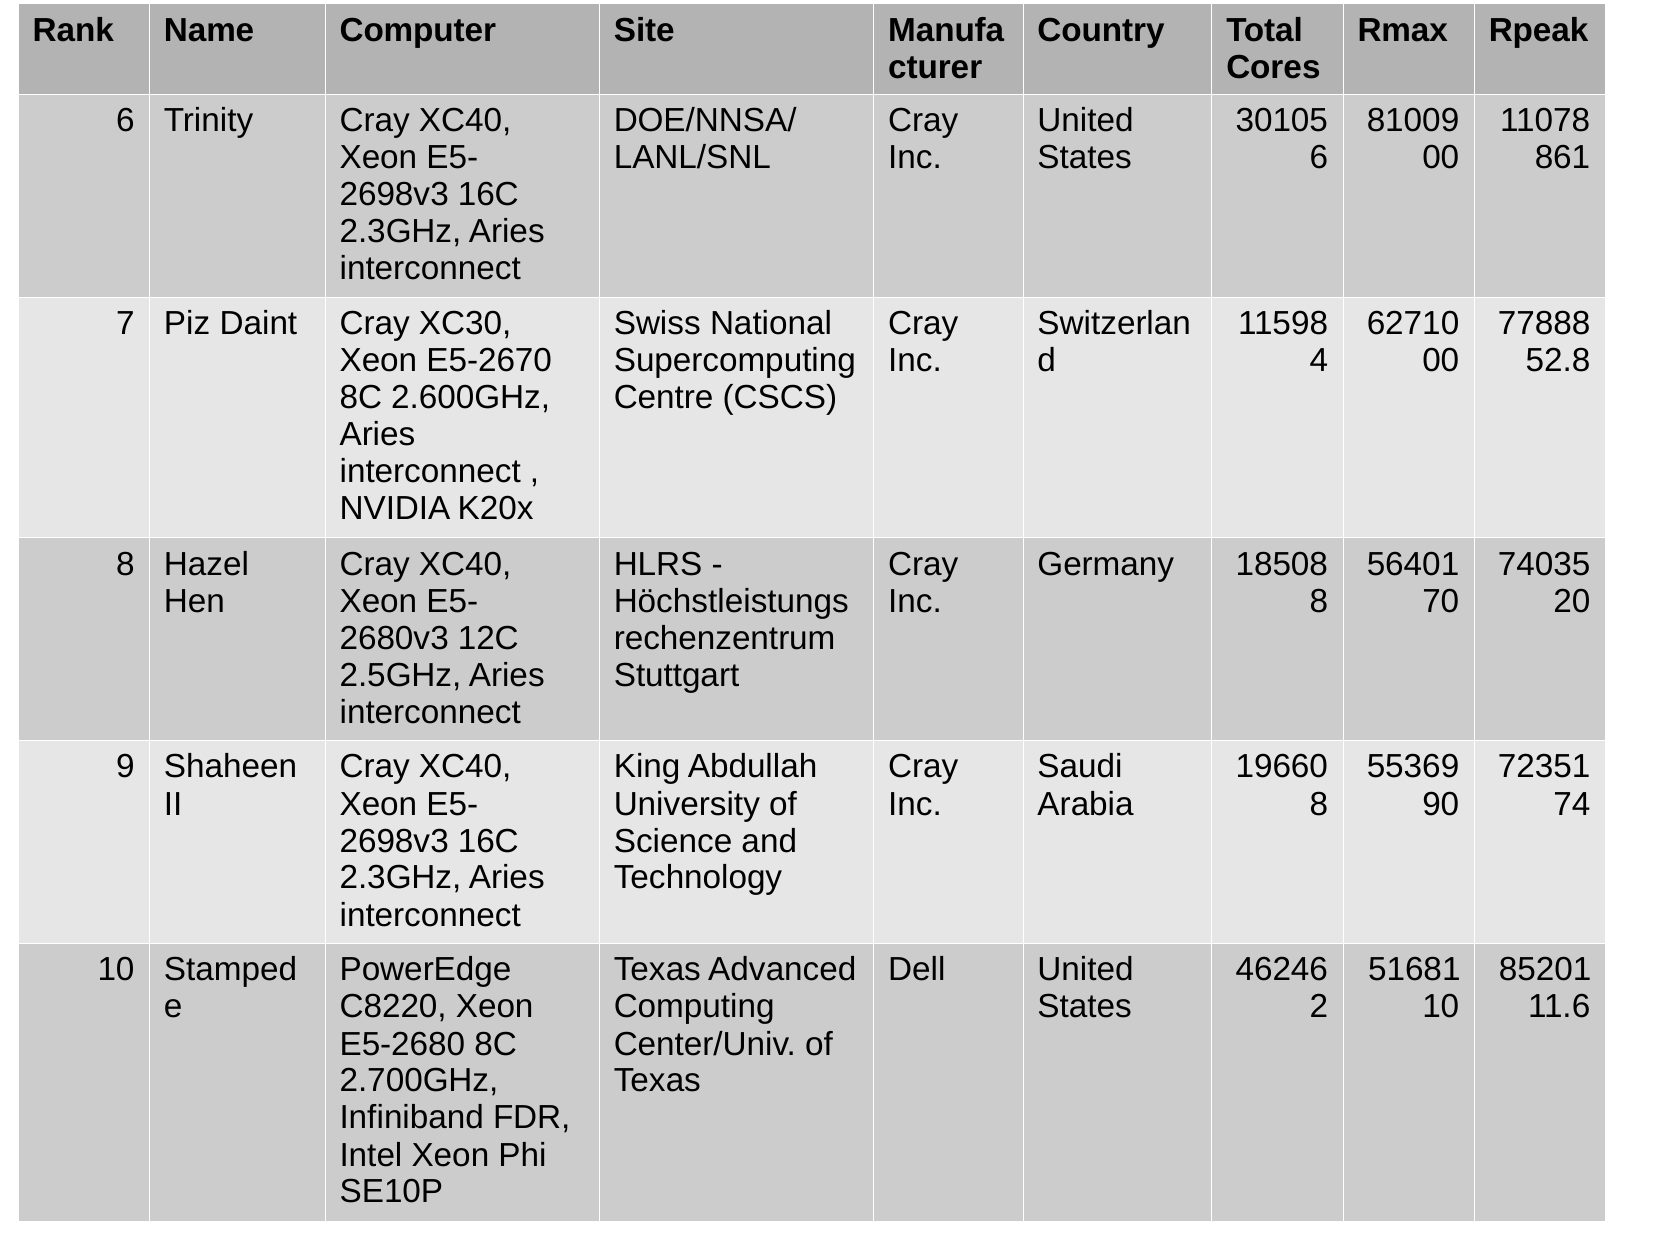

| Rank | Name | Computer | Site | Manufacturer | Country | Total Cores | Rmax | Rpeak |
| --- | --- | --- | --- | --- | --- | --- | --- | --- |
| 6 | Trinity | Cray XC40, Xeon E5-2698v3 16C 2.3GHz, Aries interconnect | DOE/NNSA/LANL/SNL | Cray Inc. | United States | 301056 | 8100900 | 11078861 |
| 7 | Piz Daint | Cray XC30, Xeon E5-2670 8C 2.600GHz, Aries interconnect , NVIDIA K20x | Swiss National Supercomputing Centre (CSCS) | Cray Inc. | Switzerland | 115984 | 6271000 | 7788852.8 |
| 8 | Hazel Hen | Cray XC40, Xeon E5-2680v3 12C 2.5GHz, Aries interconnect | HLRS - Höchstleistungsrechenzentrum Stuttgart | Cray Inc. | Germany | 185088 | 5640170 | 7403520 |
| 9 | Shaheen II | Cray XC40, Xeon E5-2698v3 16C 2.3GHz, Aries interconnect | King Abdullah University of Science and Technology | Cray Inc. | Saudi Arabia | 196608 | 5536990 | 7235174 |
| 10 | Stampede | PowerEdge C8220, Xeon E5-2680 8C 2.700GHz, Infiniband FDR, Intel Xeon Phi SE10P | Texas Advanced Computing Center/Univ. of Texas | Dell | United States | 462462 | 5168110 | 8520111.6 |
#